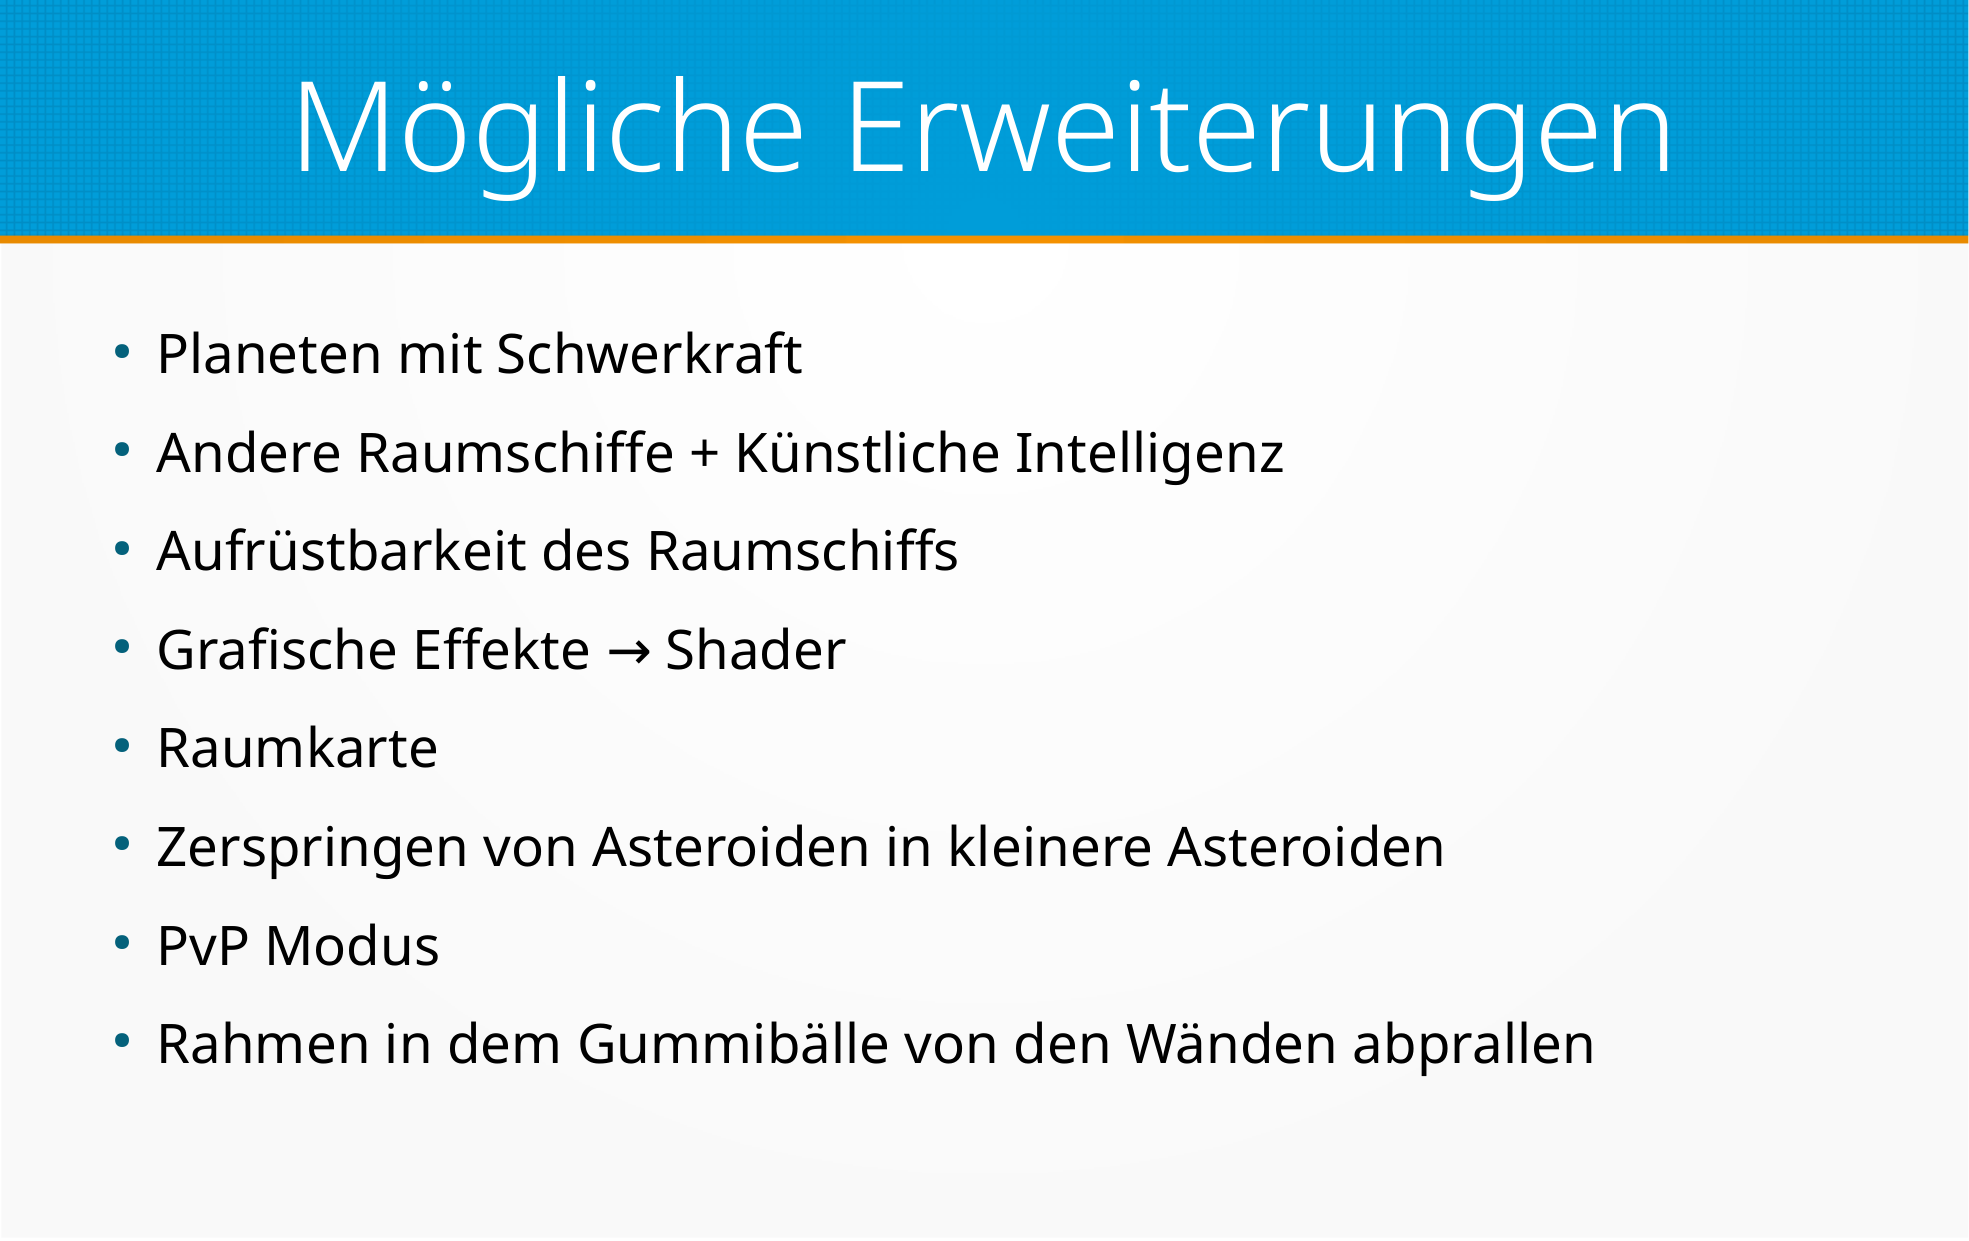

# Mögliche Erweiterungen
Planeten mit Schwerkraft
Andere Raumschiffe + Künstliche Intelligenz
Aufrüstbarkeit des Raumschiffs
Grafische Effekte → Shader
Raumkarte
Zerspringen von Asteroiden in kleinere Asteroiden
PvP Modus
Rahmen in dem Gummibälle von den Wänden abprallen